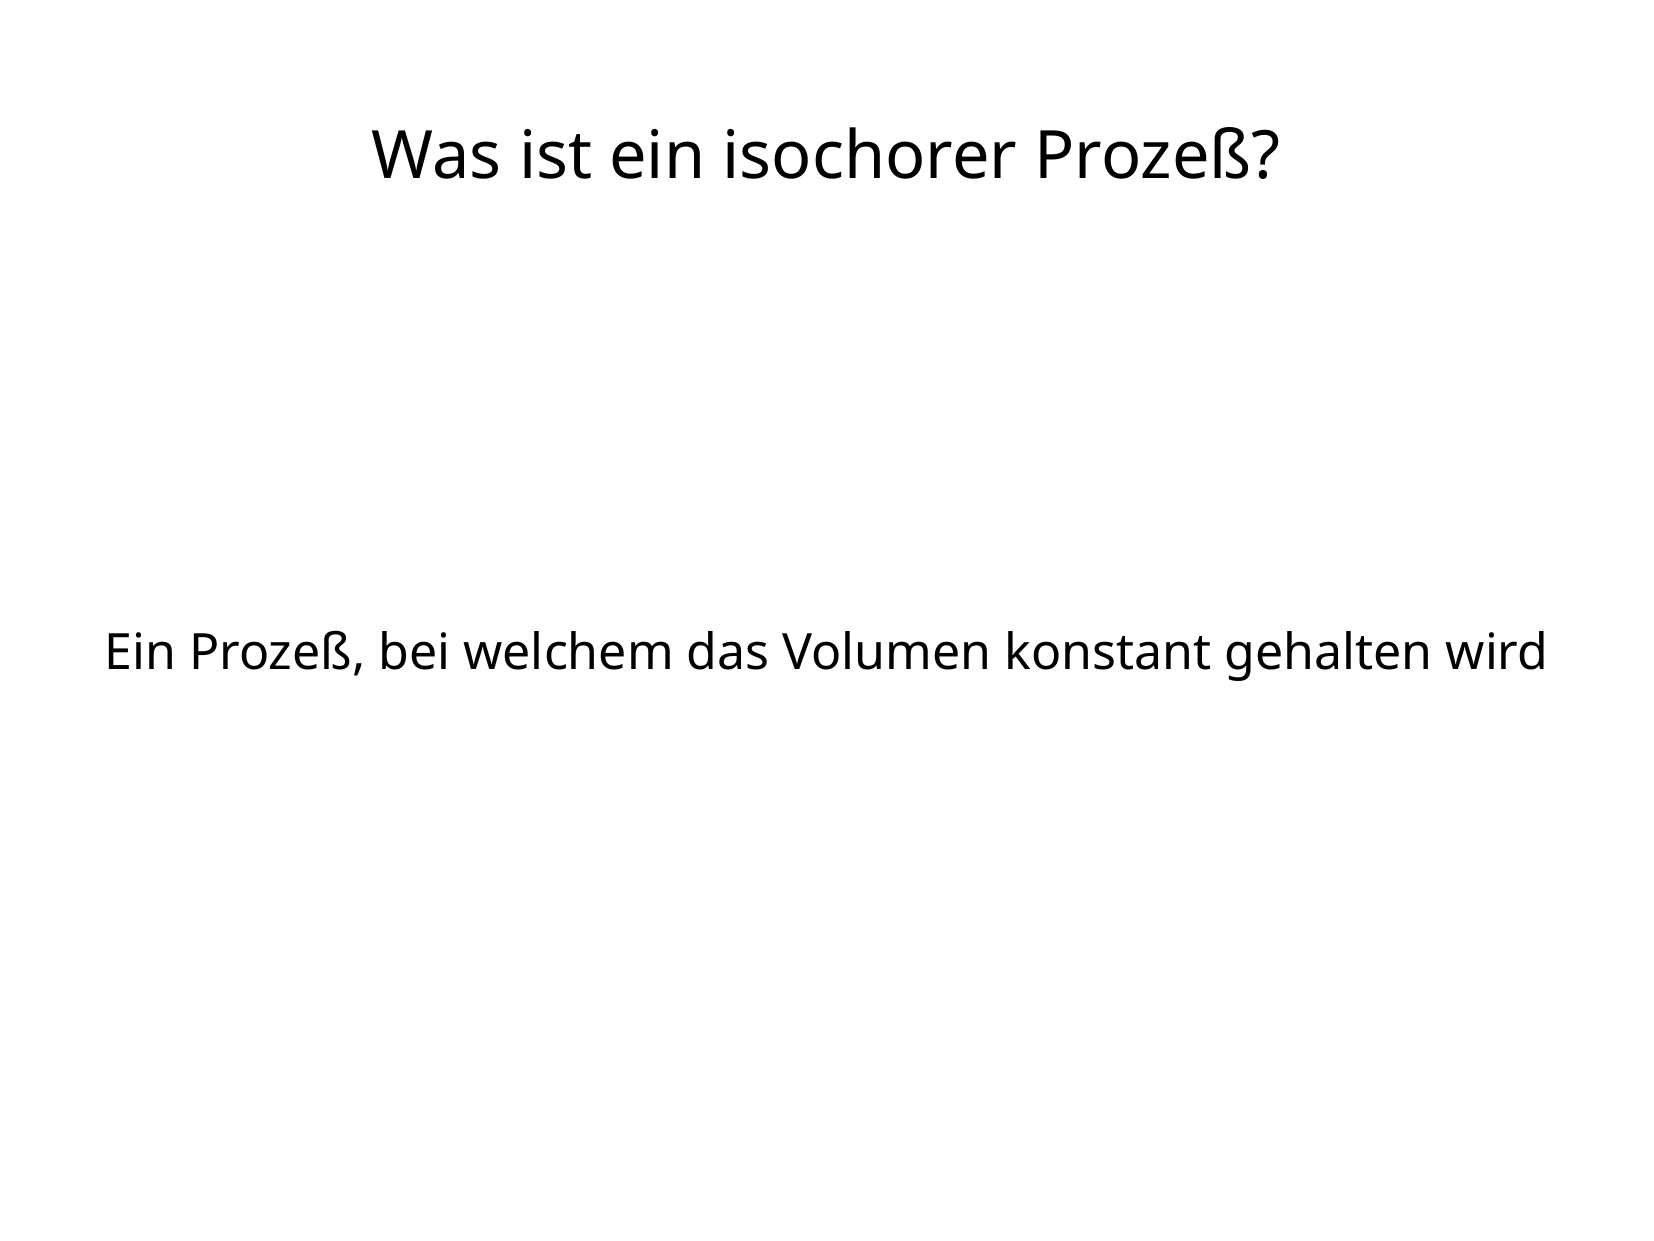

# Was ist ein isochorer Prozeß?
Ein Prozeß, bei welchem das Volumen konstant gehalten wird